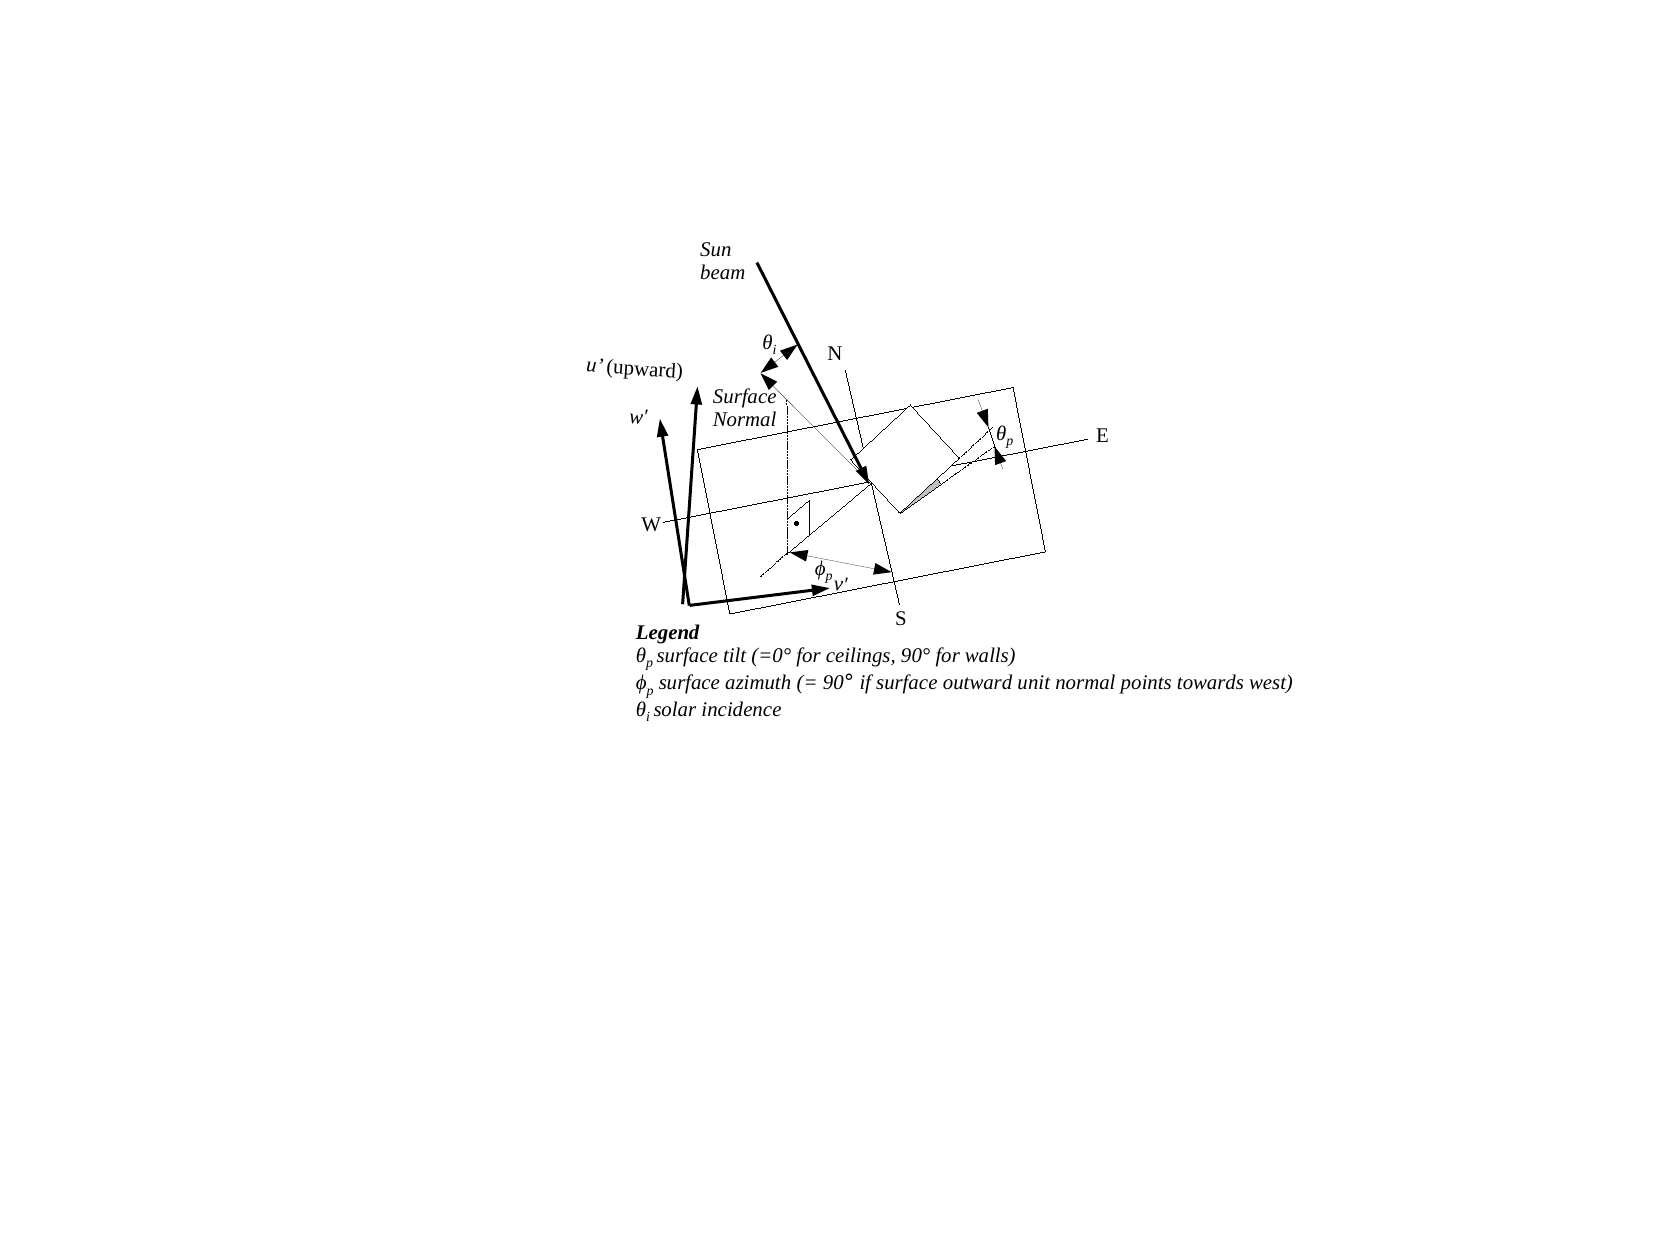

Sun beam
θi
N
Surface Normal
θp
E
W
ϕp
S
Legend
θp surface tilt (=0° for ceilings, 90° for walls)
ϕp surface azimuth (= 90° if surface outward unit normal points towards west)
θi solar incidence
u’ (upward)
w'
v'